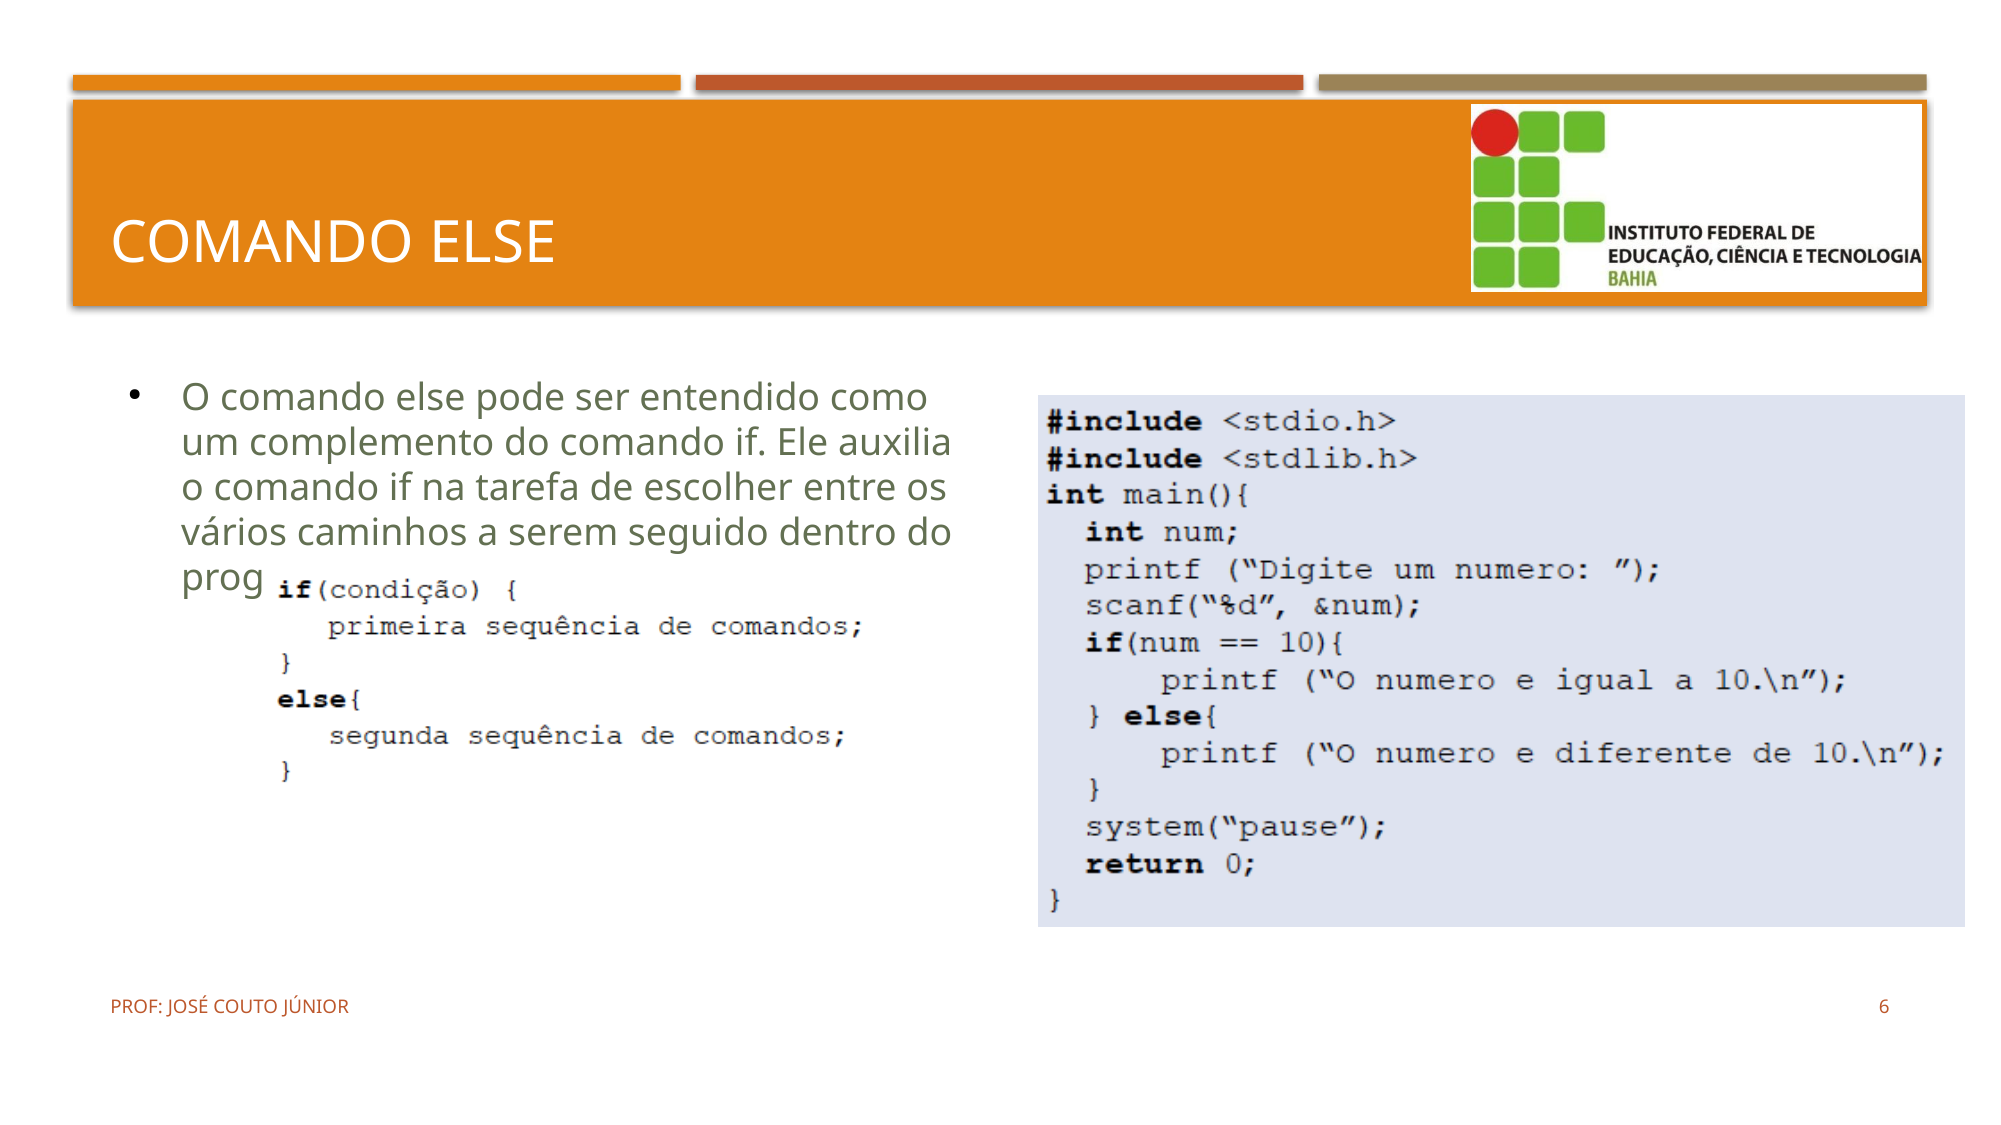

# Comando Else
O comando else pode ser entendido como um complemento do comando if. Ele auxilia o comando if na tarefa de escolher entre os vários caminhos a serem seguido dentro do programa.
Prof: José Couto Júnior
6